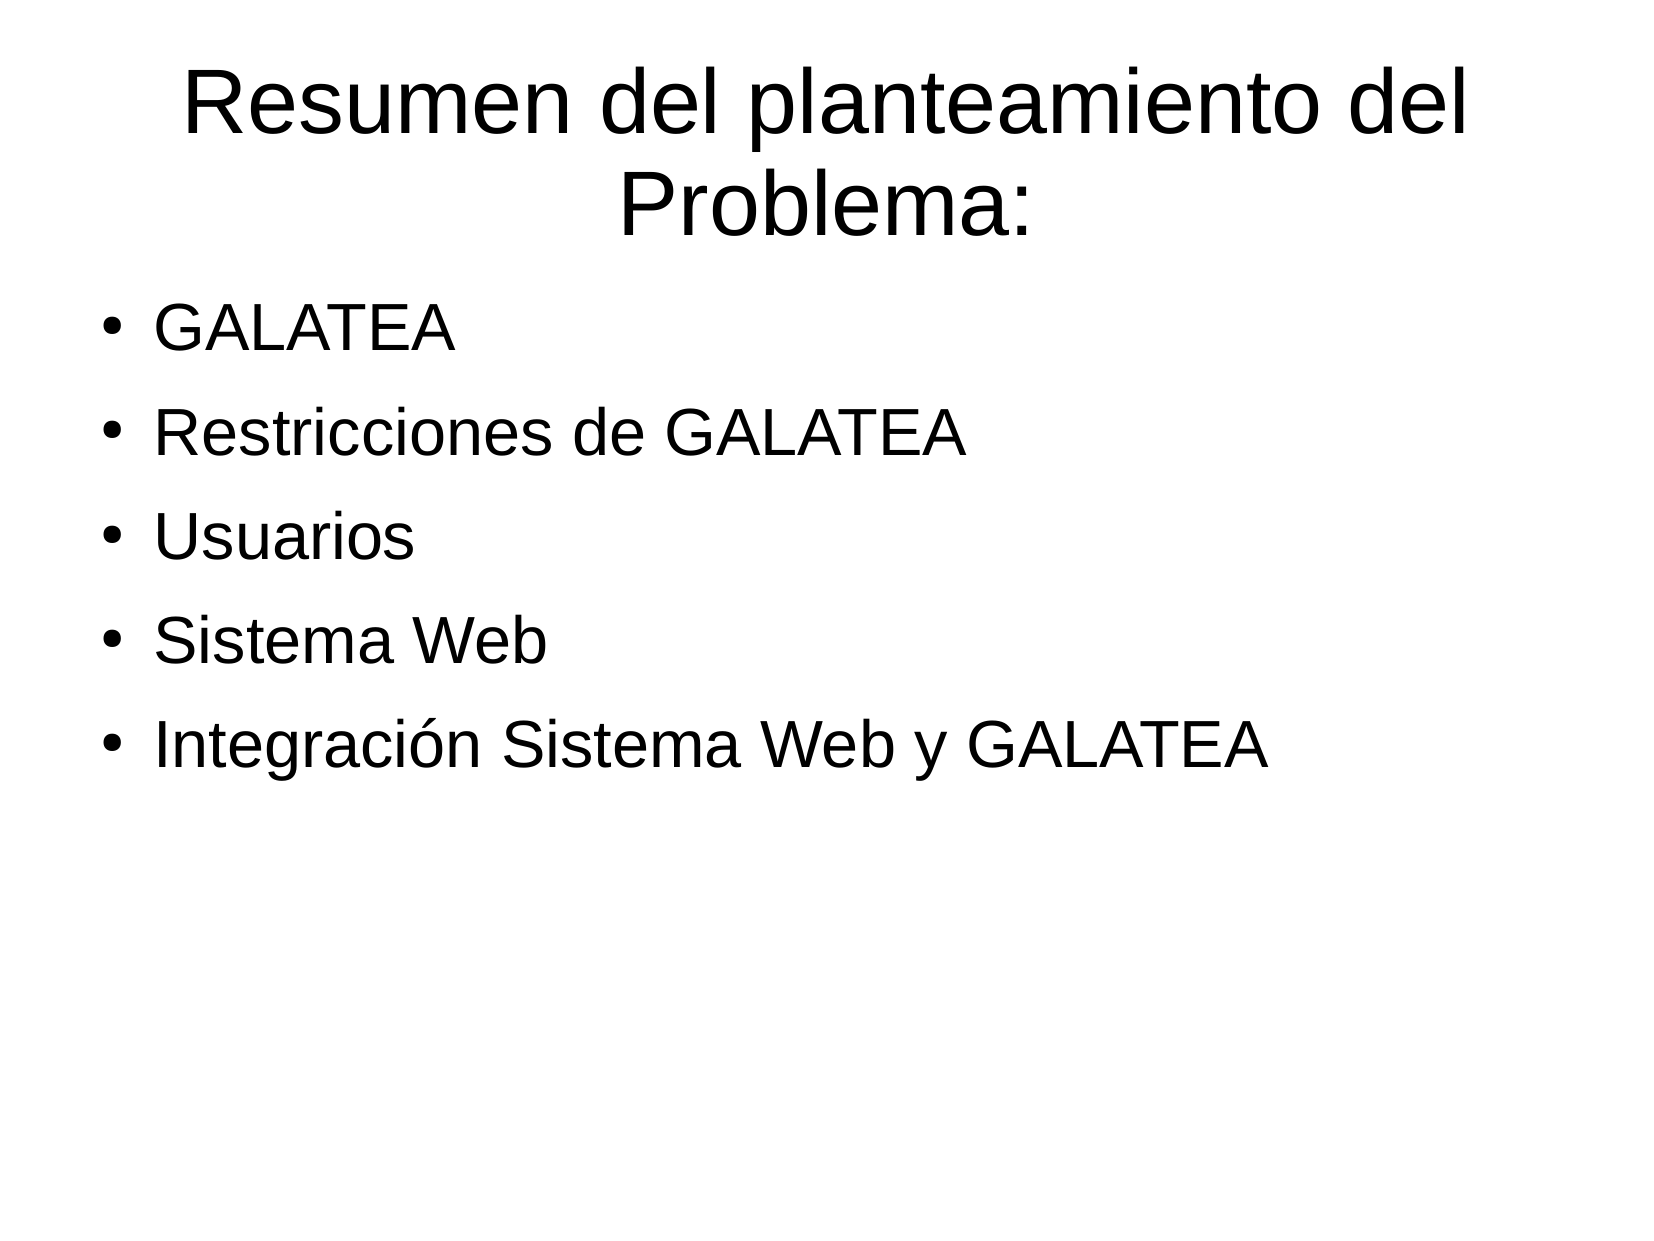

# Resumen del planteamiento del Problema:
GALATEA
Restricciones de GALATEA
Usuarios
Sistema Web
Integración Sistema Web y GALATEA